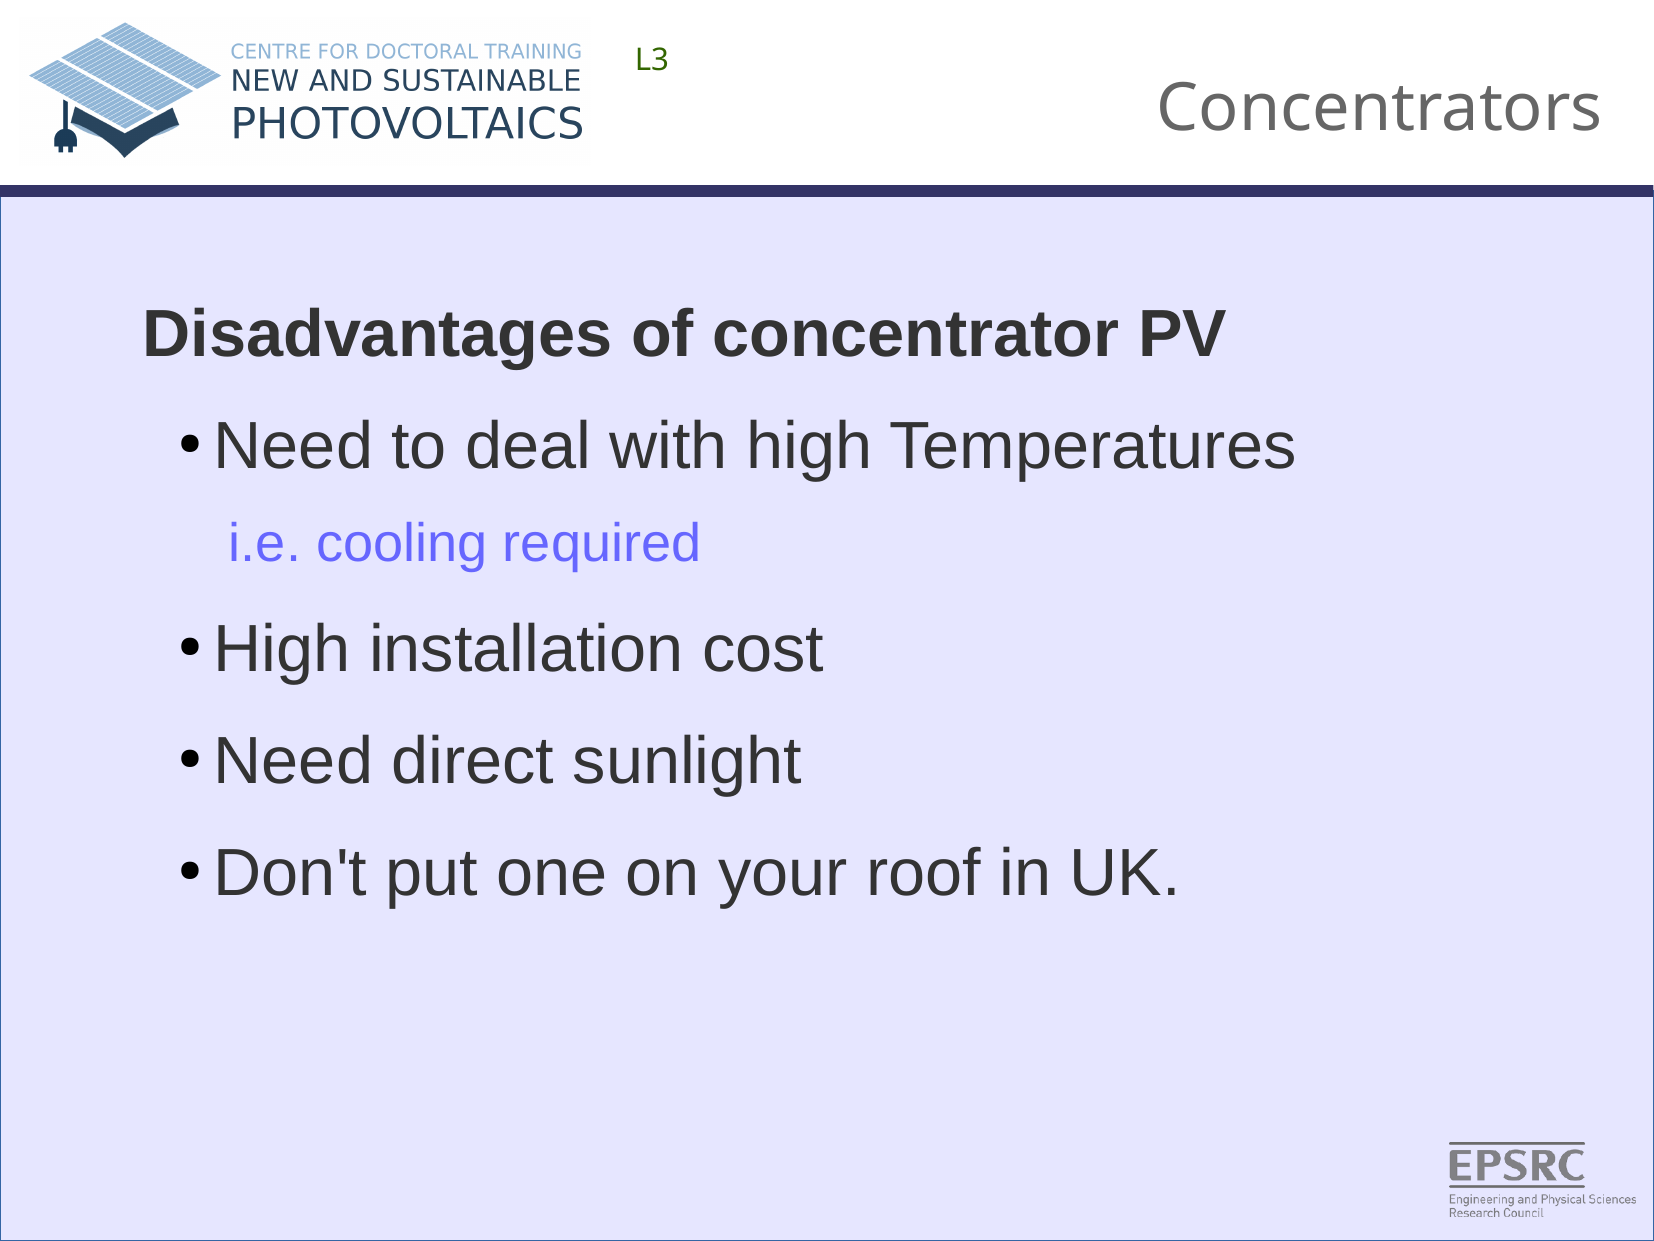

L3
Concentrators
Disadvantages of concentrator PV
Need to deal with high Temperatures
 i.e. cooling required
High installation cost
Need direct sunlight
Don't put one on your roof in UK.